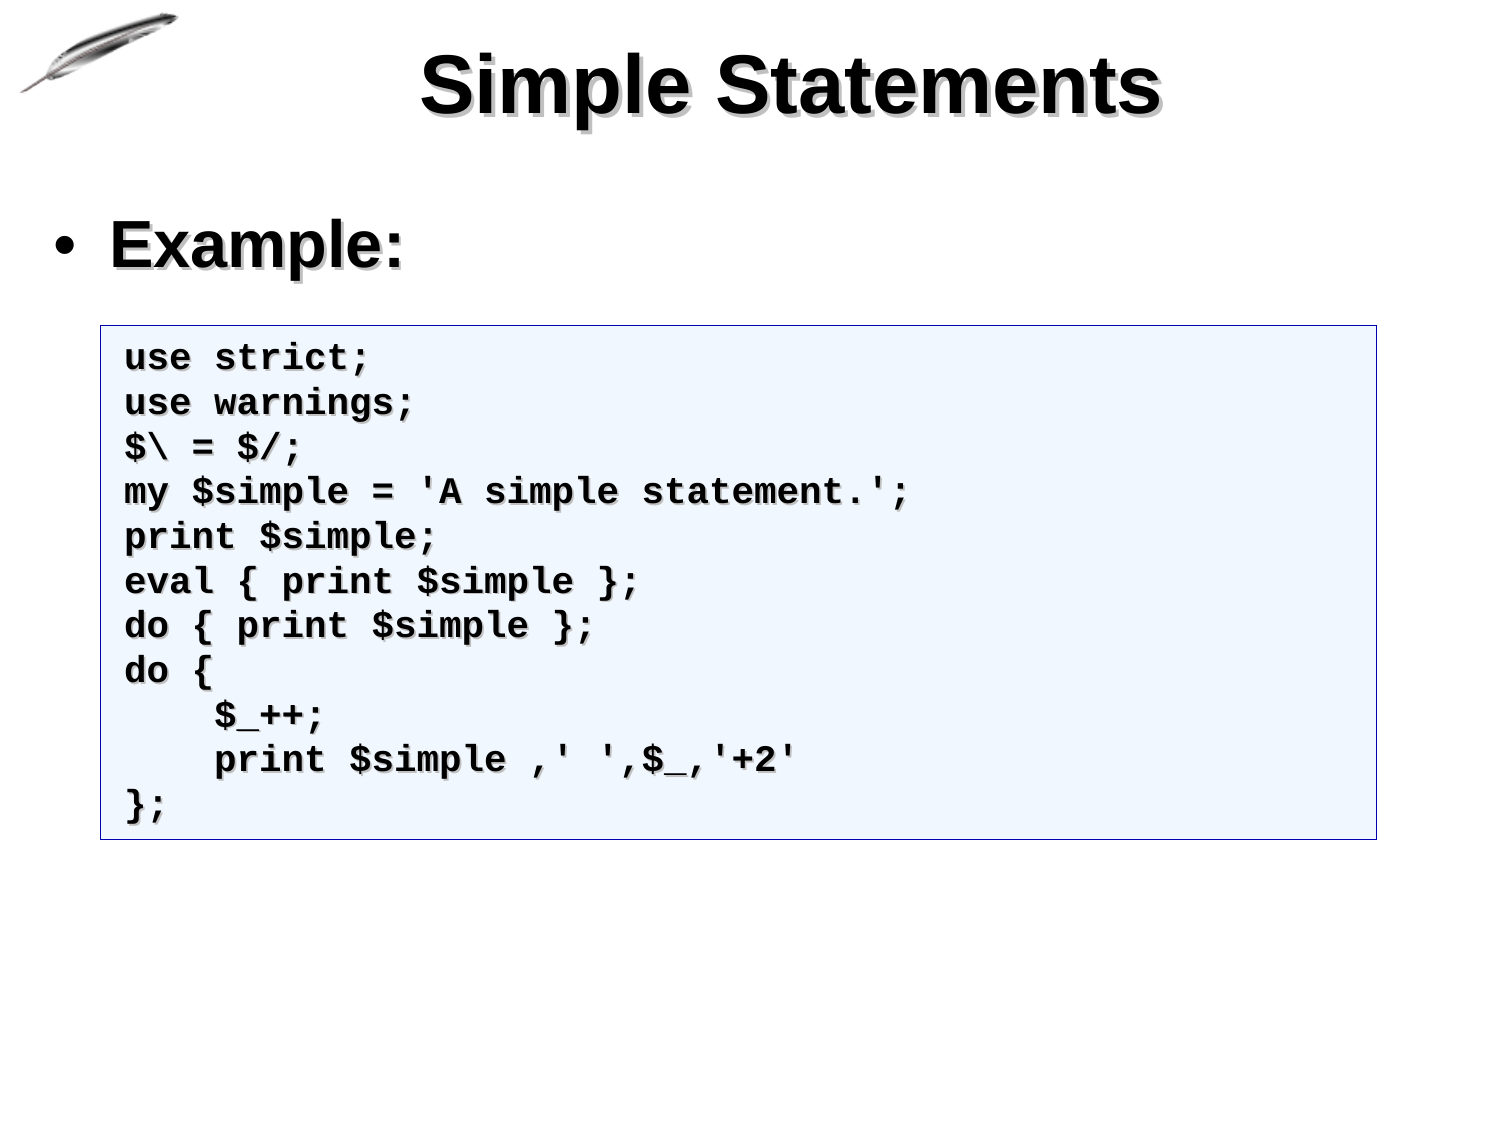

# Simple Statements
Example:
use strict;
use warnings;
$\ = $/;
my $simple = 'A simple statement.';
print $simple;
eval { print $simple };
do { print $simple };
do {
 $_++;
 print $simple ,' ',$_,'+2'
};